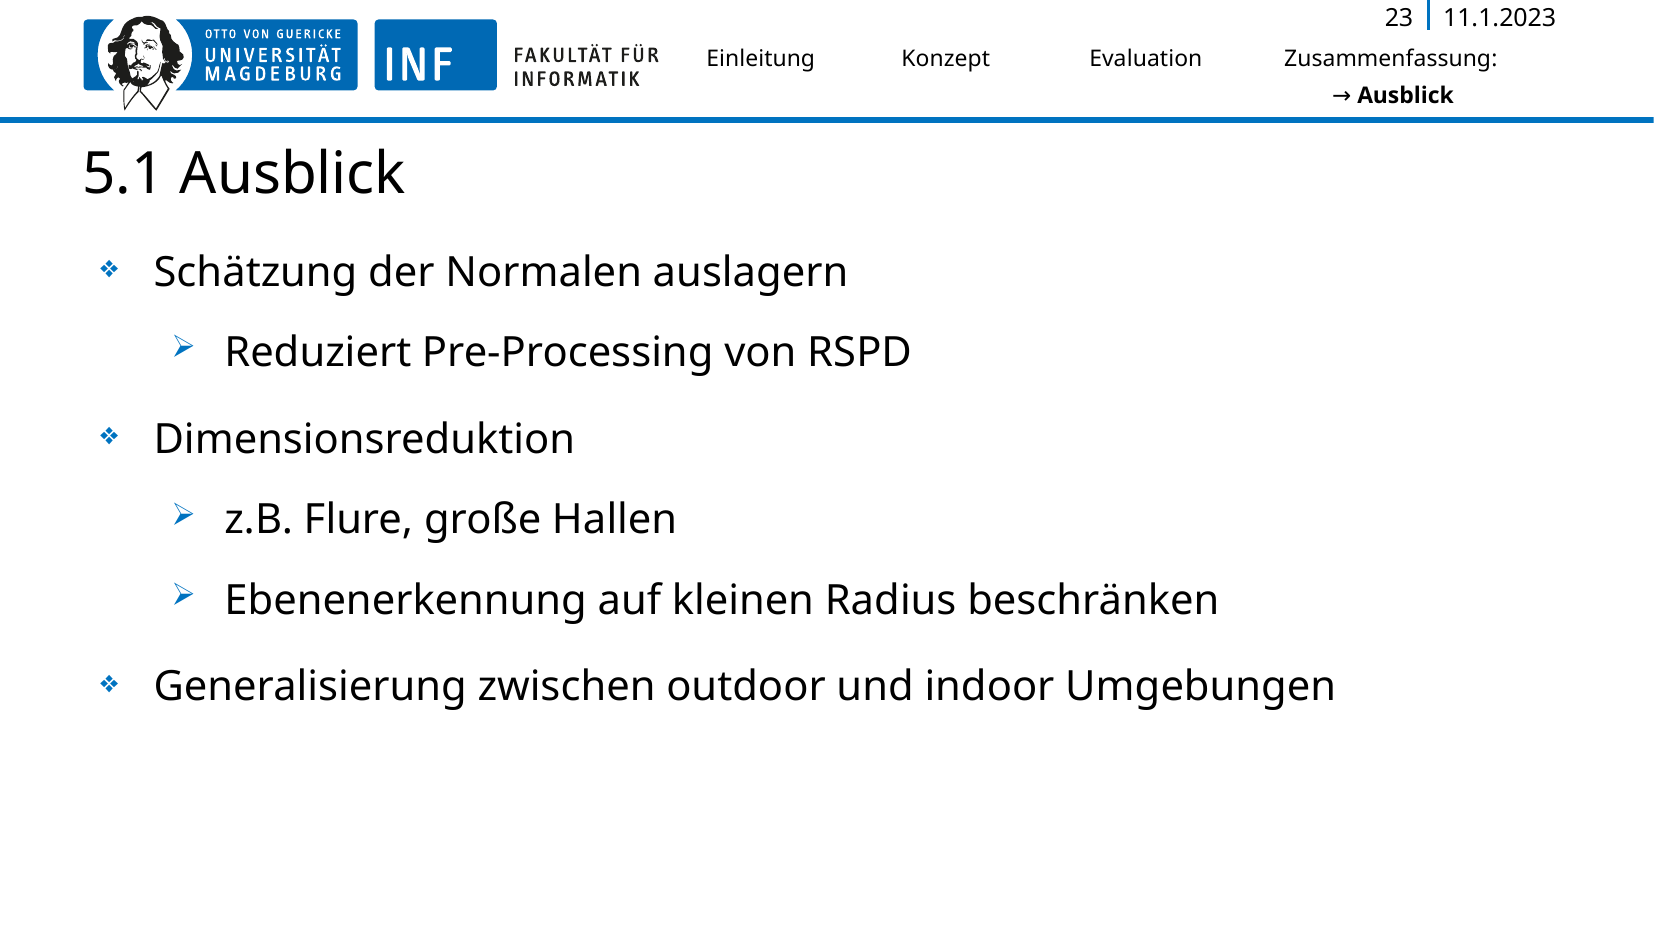

# 5.1 Ausblick
Schätzung der Normalen auslagern
Reduziert Pre-Processing von RSPD
Dimensionsreduktion
z.B. Flure, große Hallen
Ebenenerkennung auf kleinen Radius beschränken
Generalisierung zwischen outdoor und indoor Umgebungen